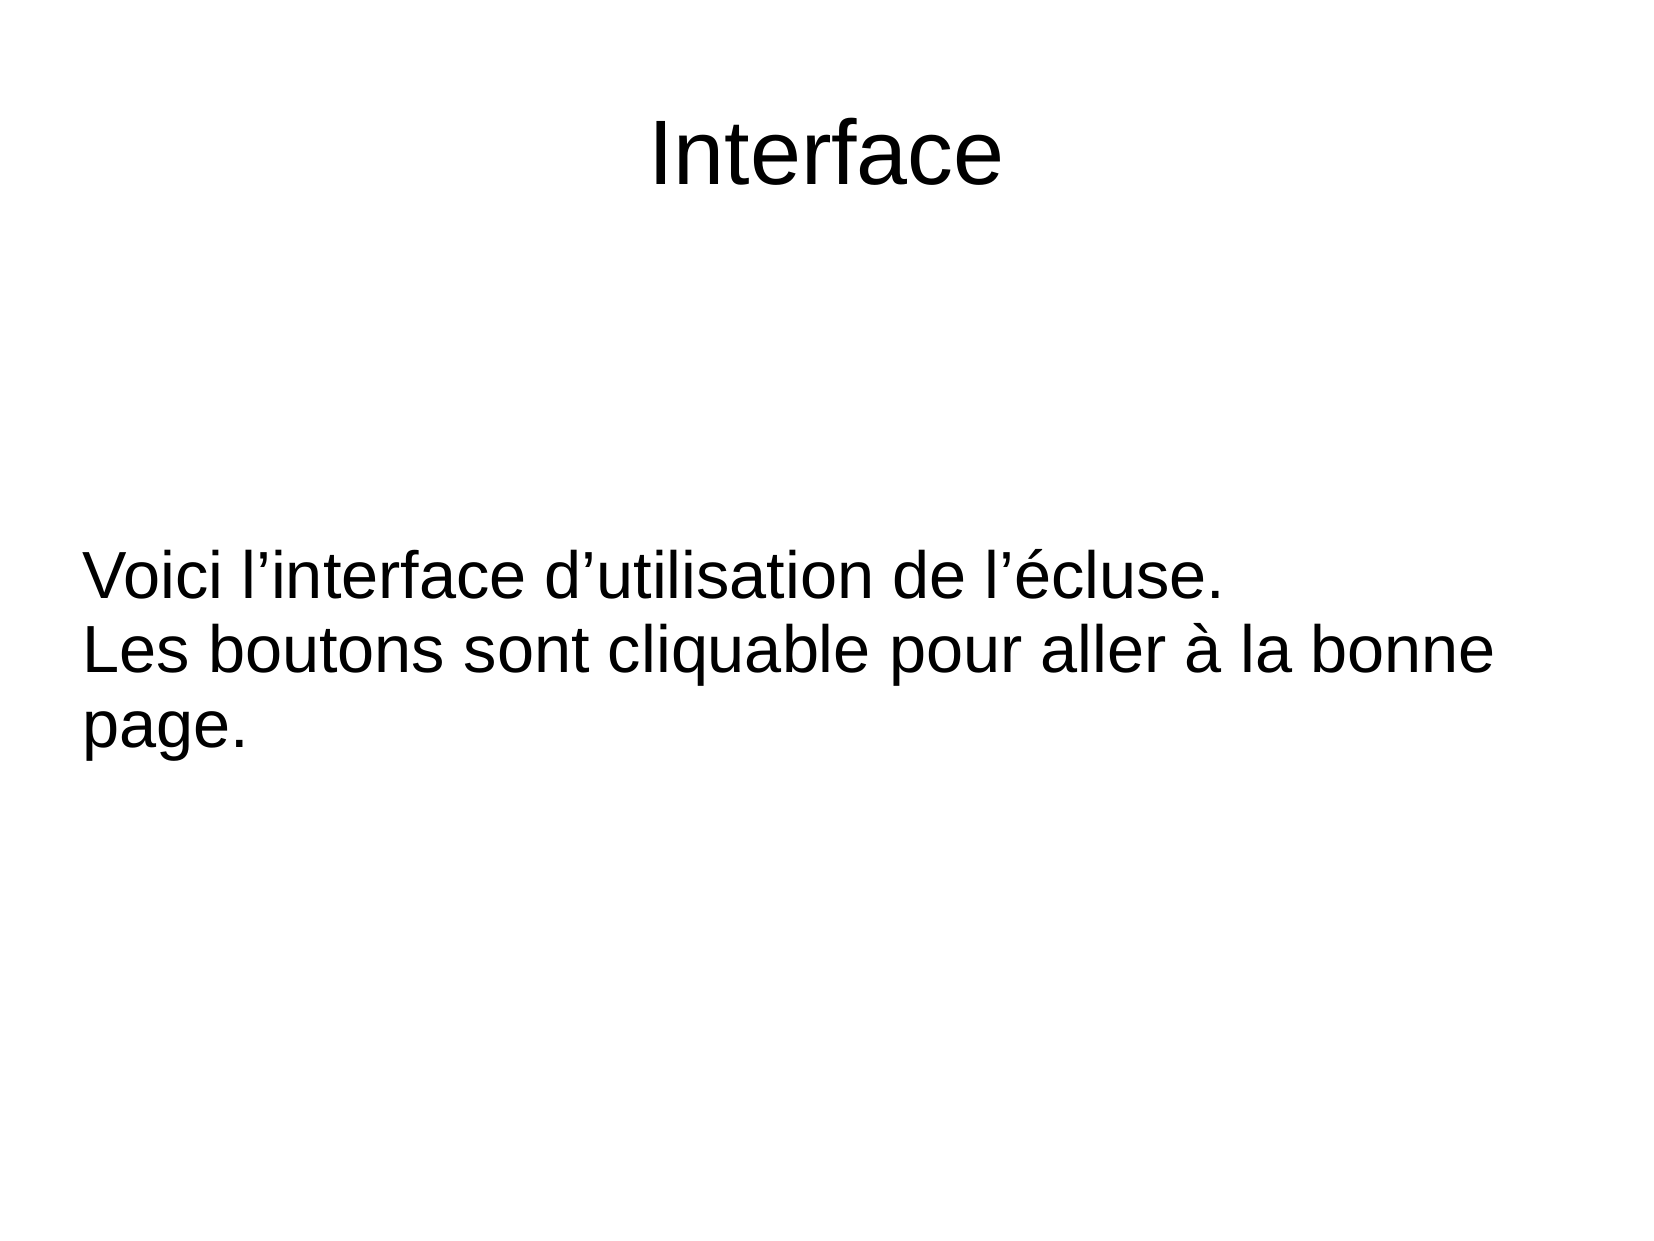

# Interface
Voici l’interface d’utilisation de l’écluse.
Les boutons sont cliquable pour aller à la bonne page.